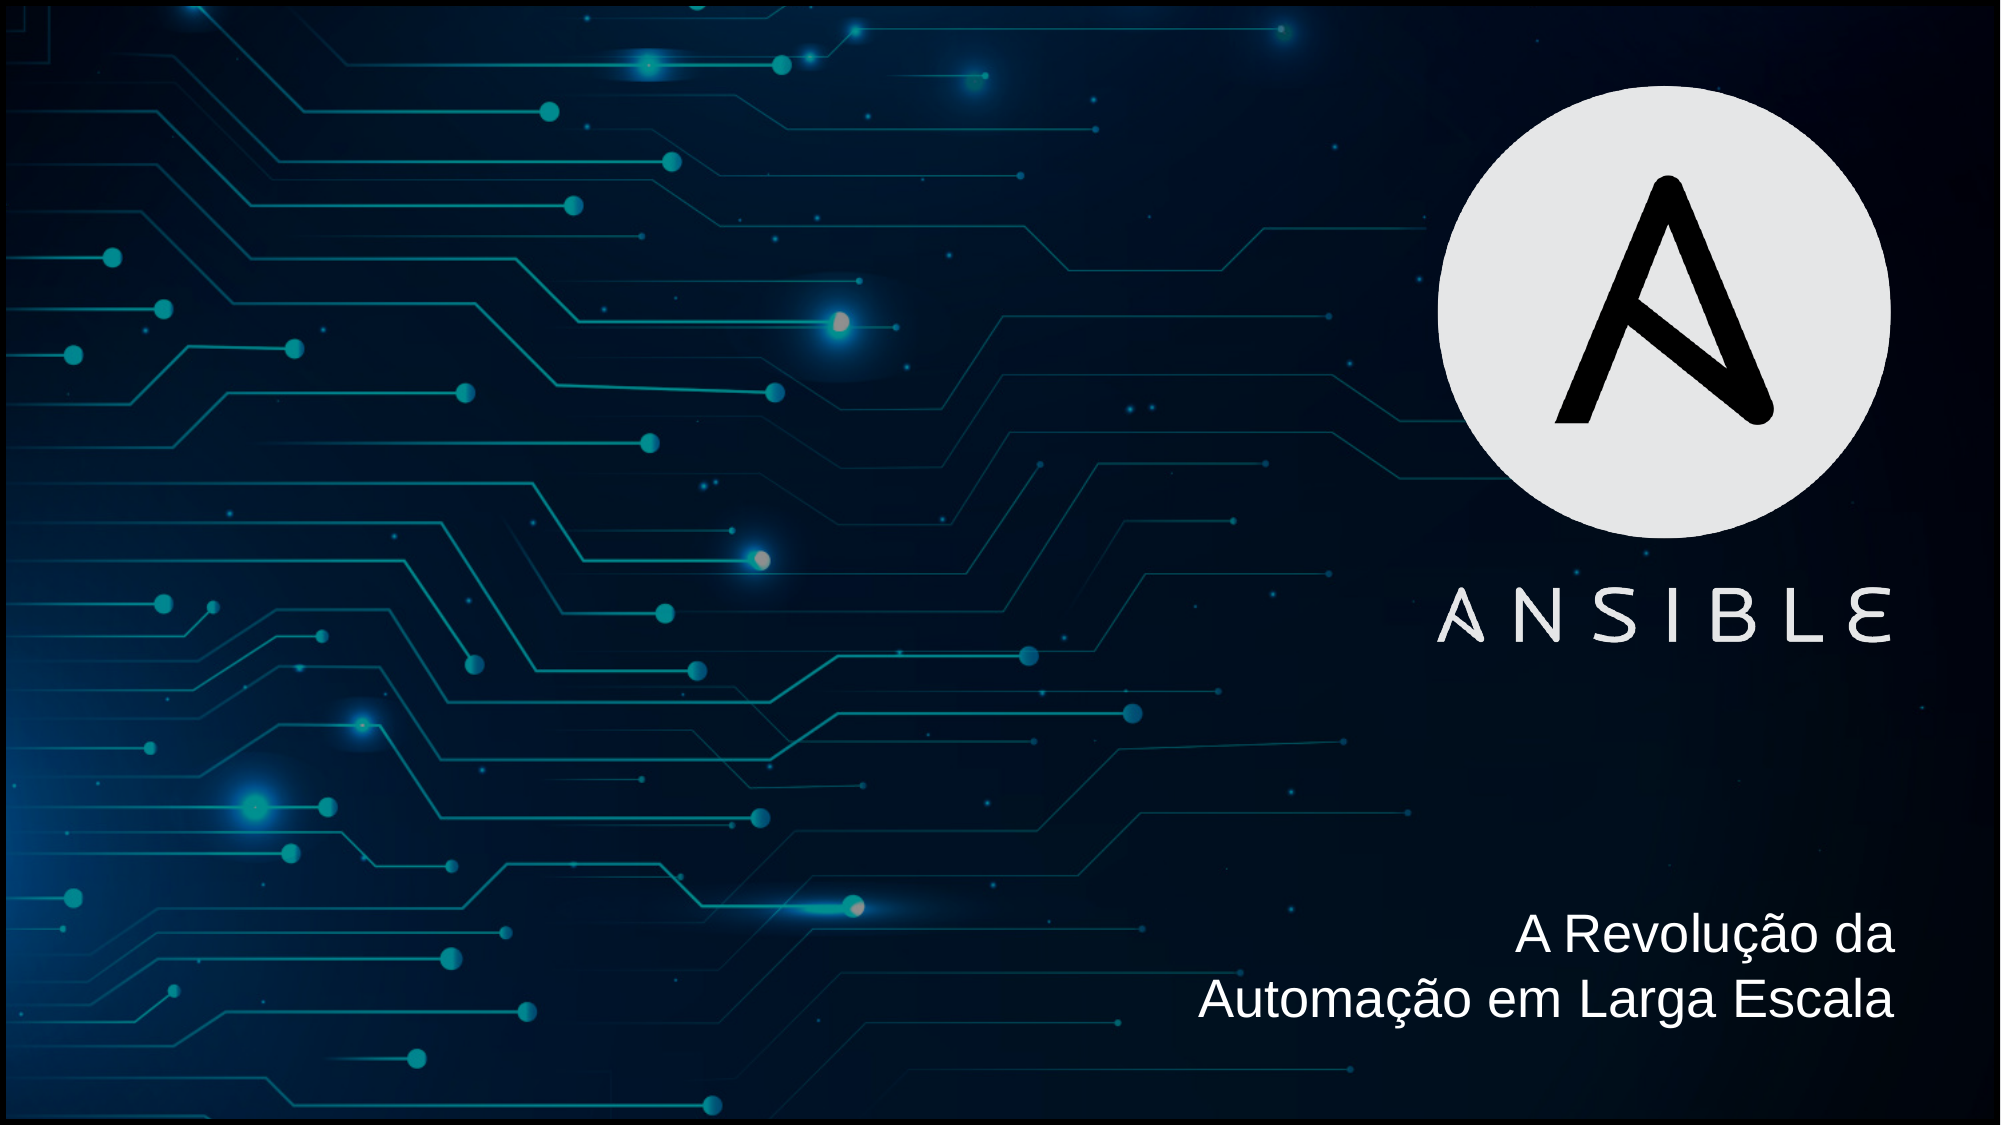

A Revolução da
Automação em Larga Escala